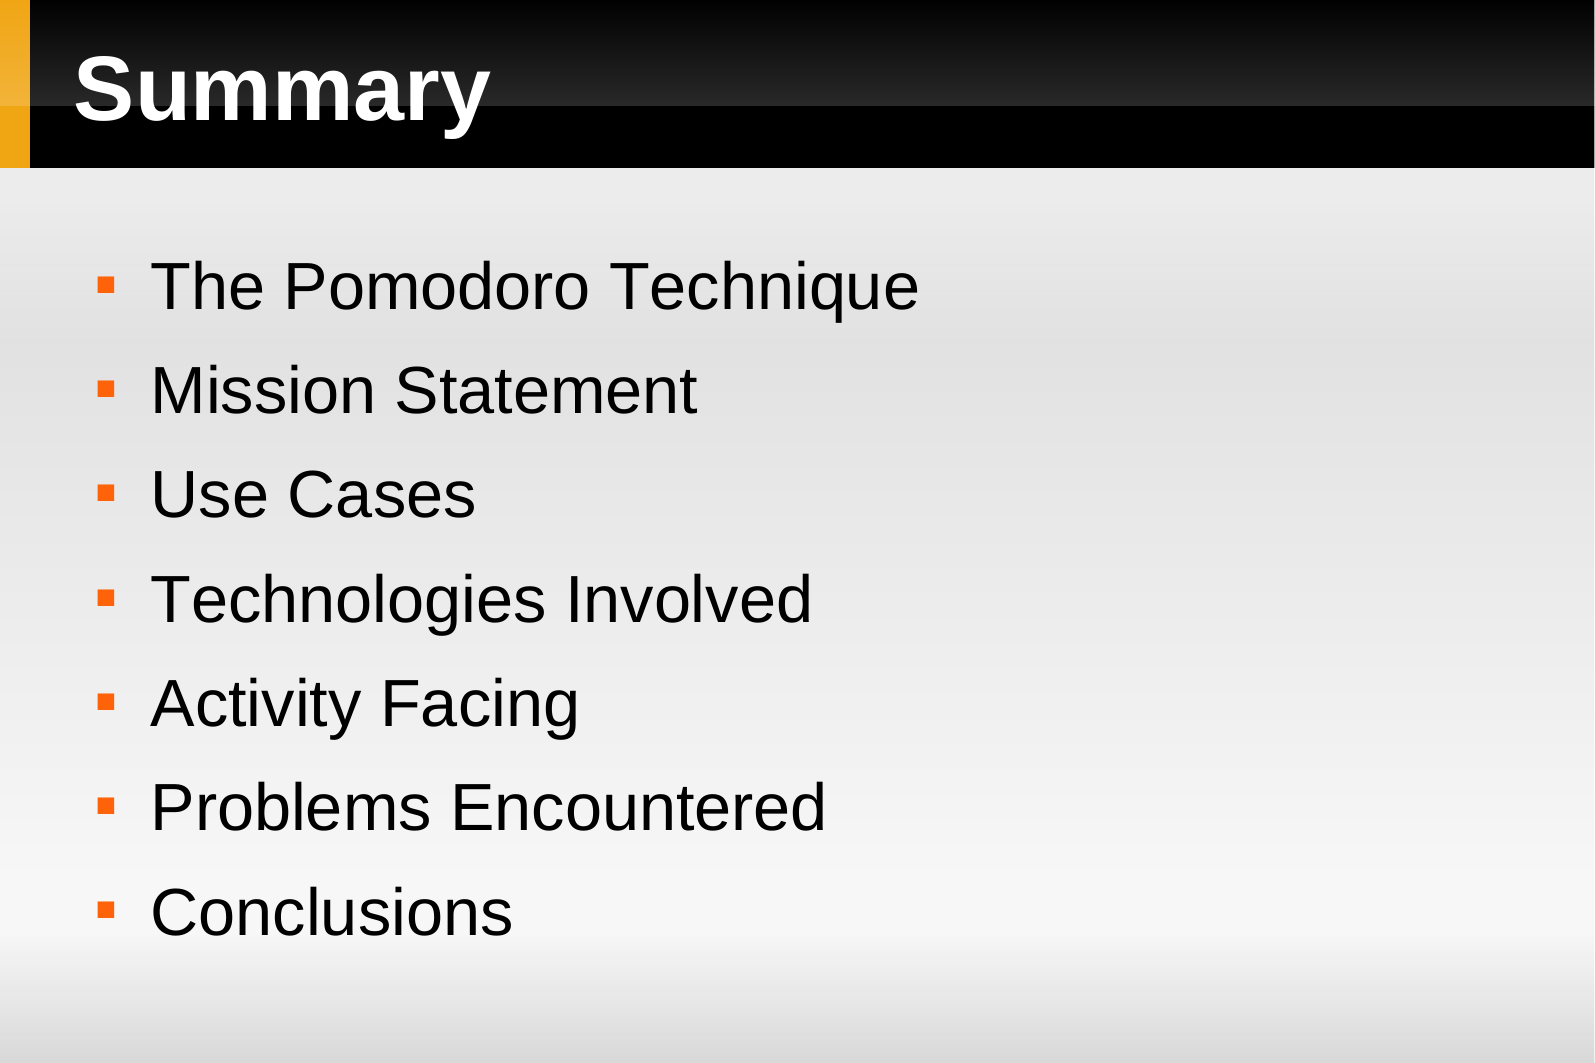

# Summary
The Pomodoro Technique
Mission Statement
Use Cases
Technologies Involved
Activity Facing
Problems Encountered
Conclusions